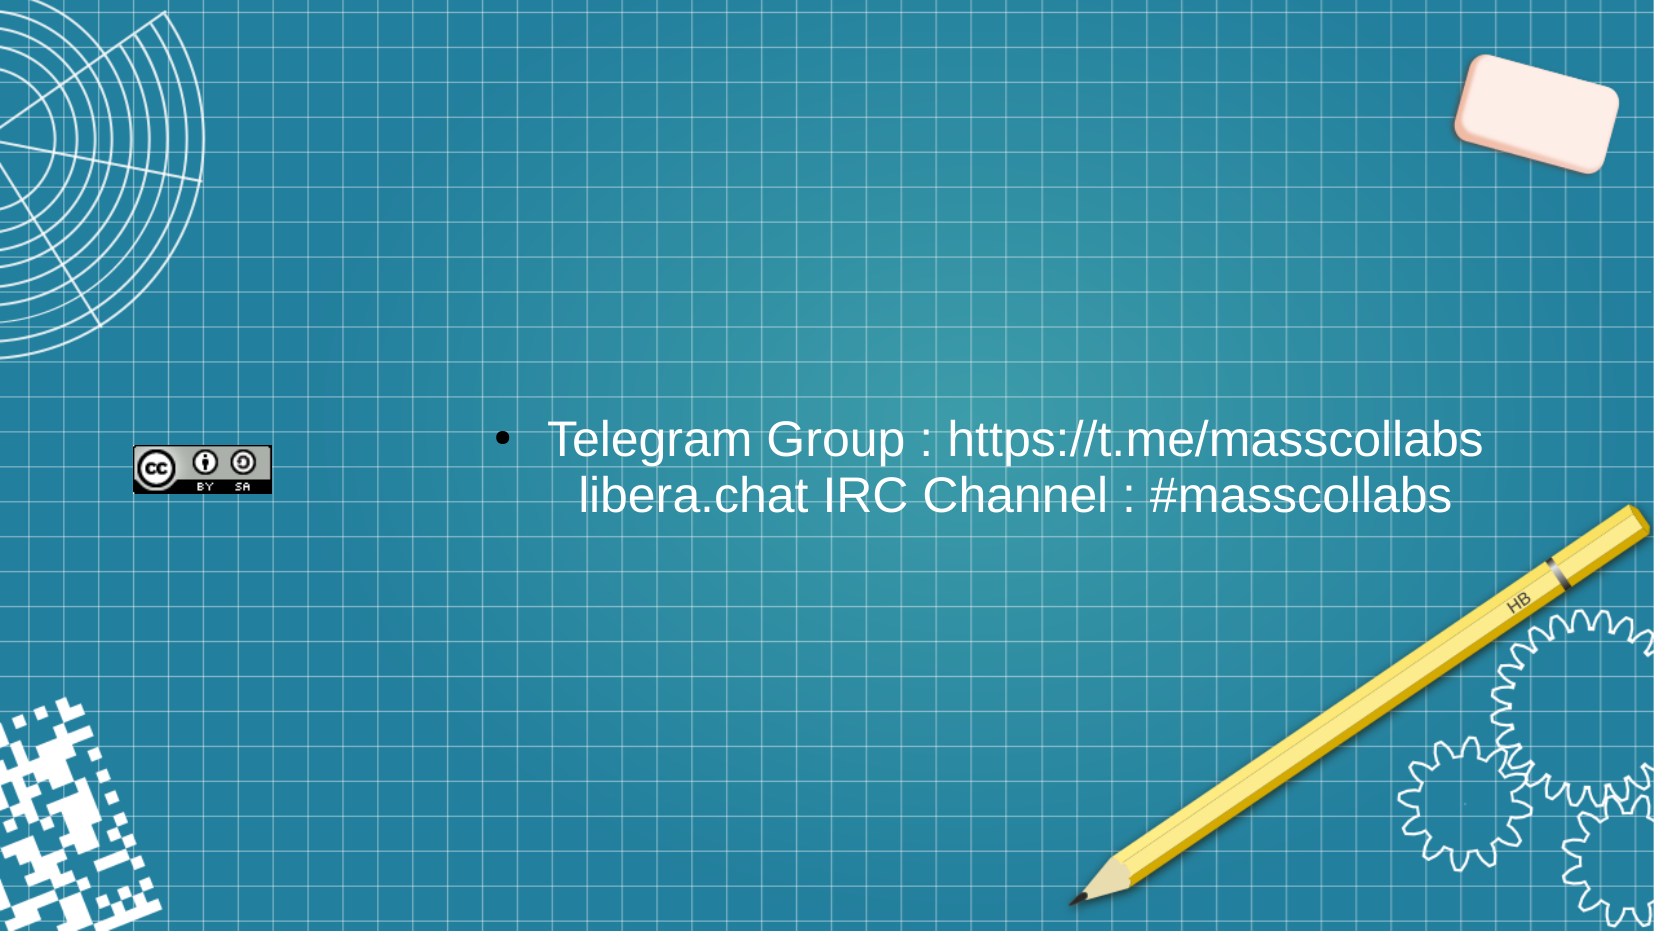

# Telegram Group : https://t.me/masscollabs libera.chat IRC Channel : #masscollabs